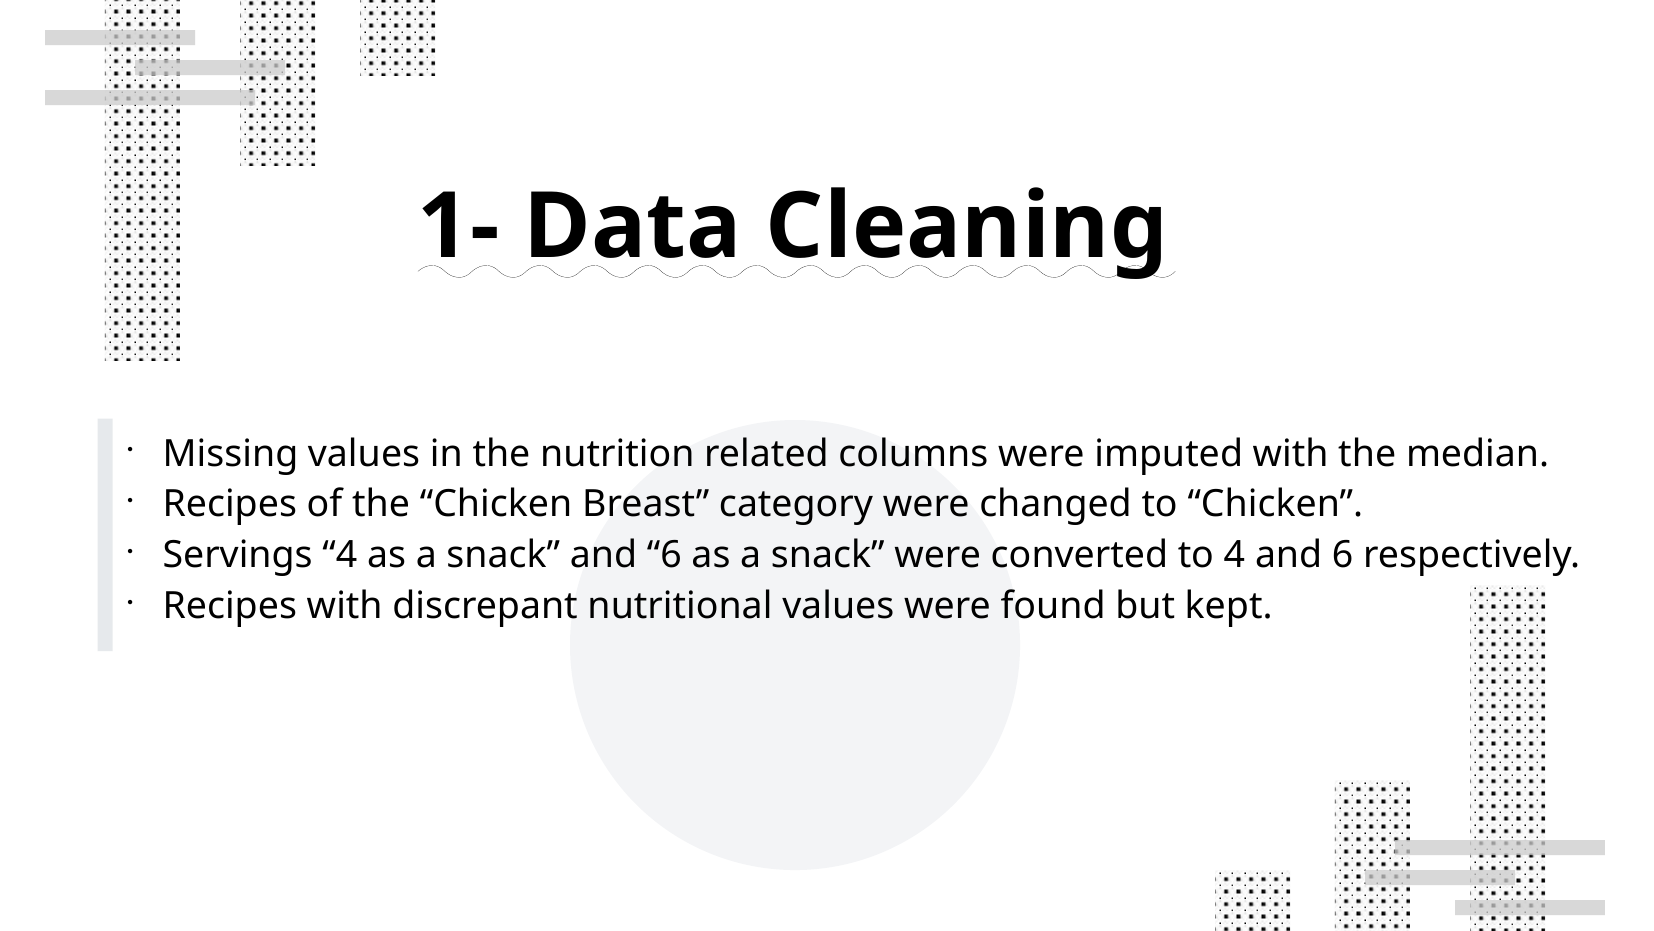

# 1- Data Cleaning
Missing values in the nutrition related columns were imputed with the median.
Recipes of the “Chicken Breast” category were changed to “Chicken”.
Servings “4 as a snack” and “6 as a snack” were converted to 4 and 6 respectively.
Recipes with discrepant nutritional values were found but kept.